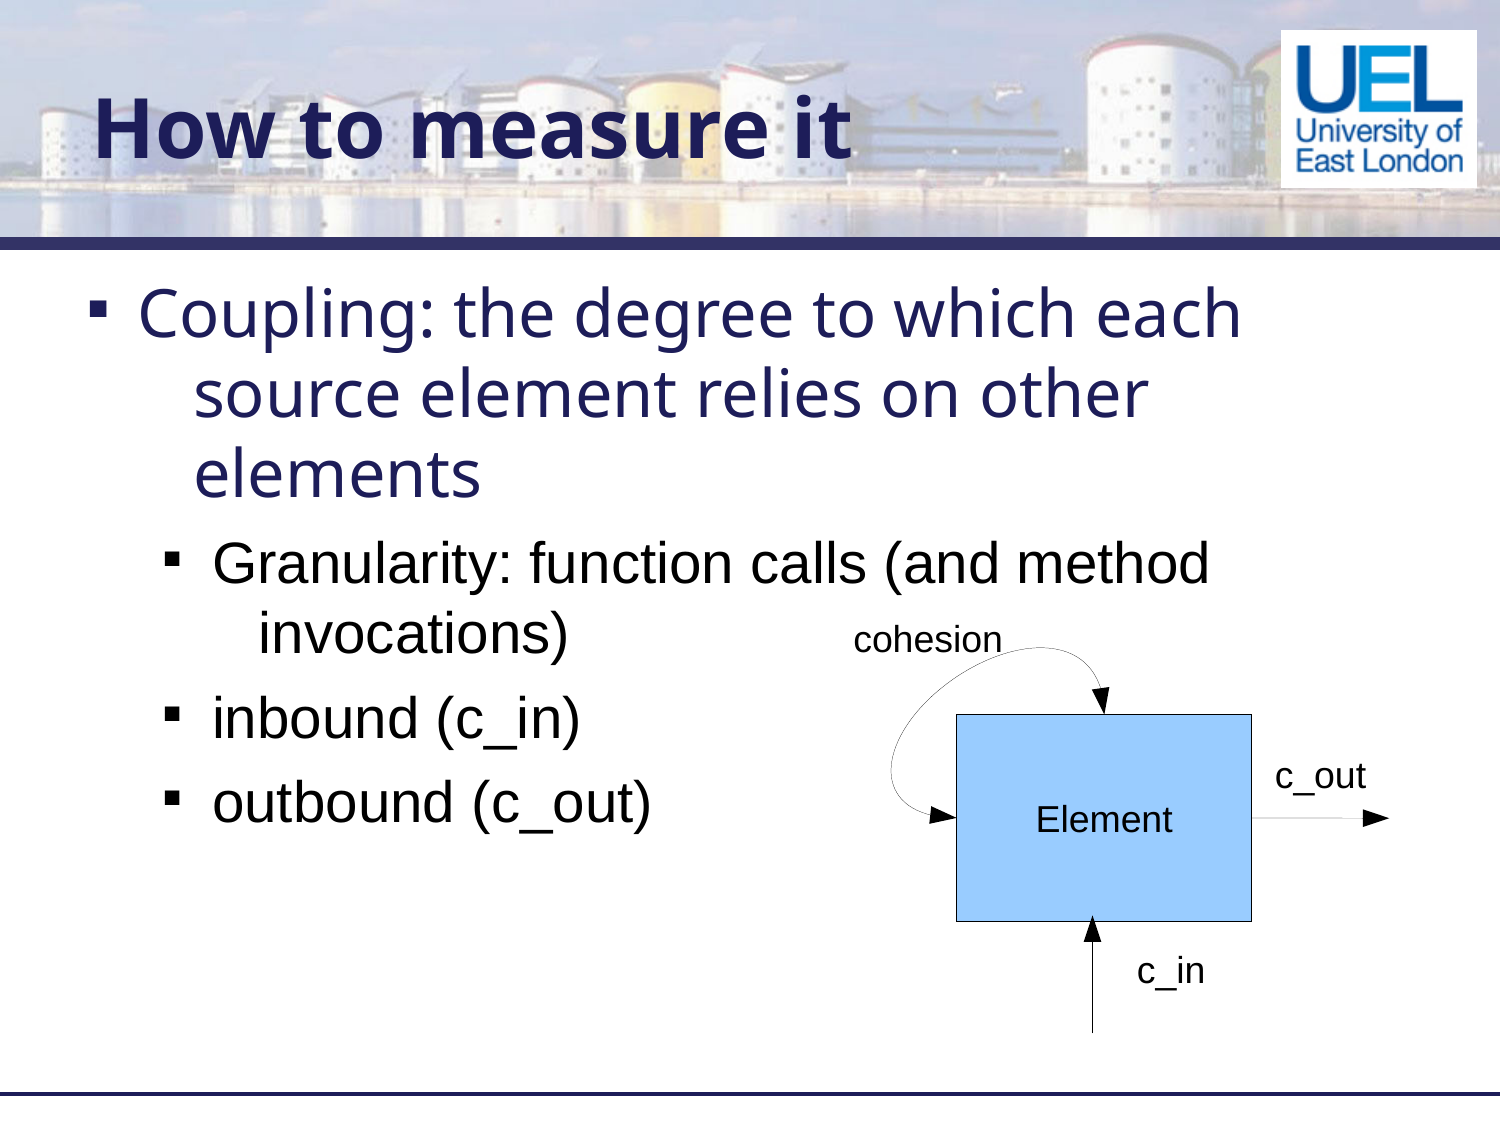

# How to measure it
Coupling: the degree to which each source element relies on other elements
Granularity: function calls (and method invocations)
inbound (c_in)
outbound (c_out)
cohesion
Element
c_in